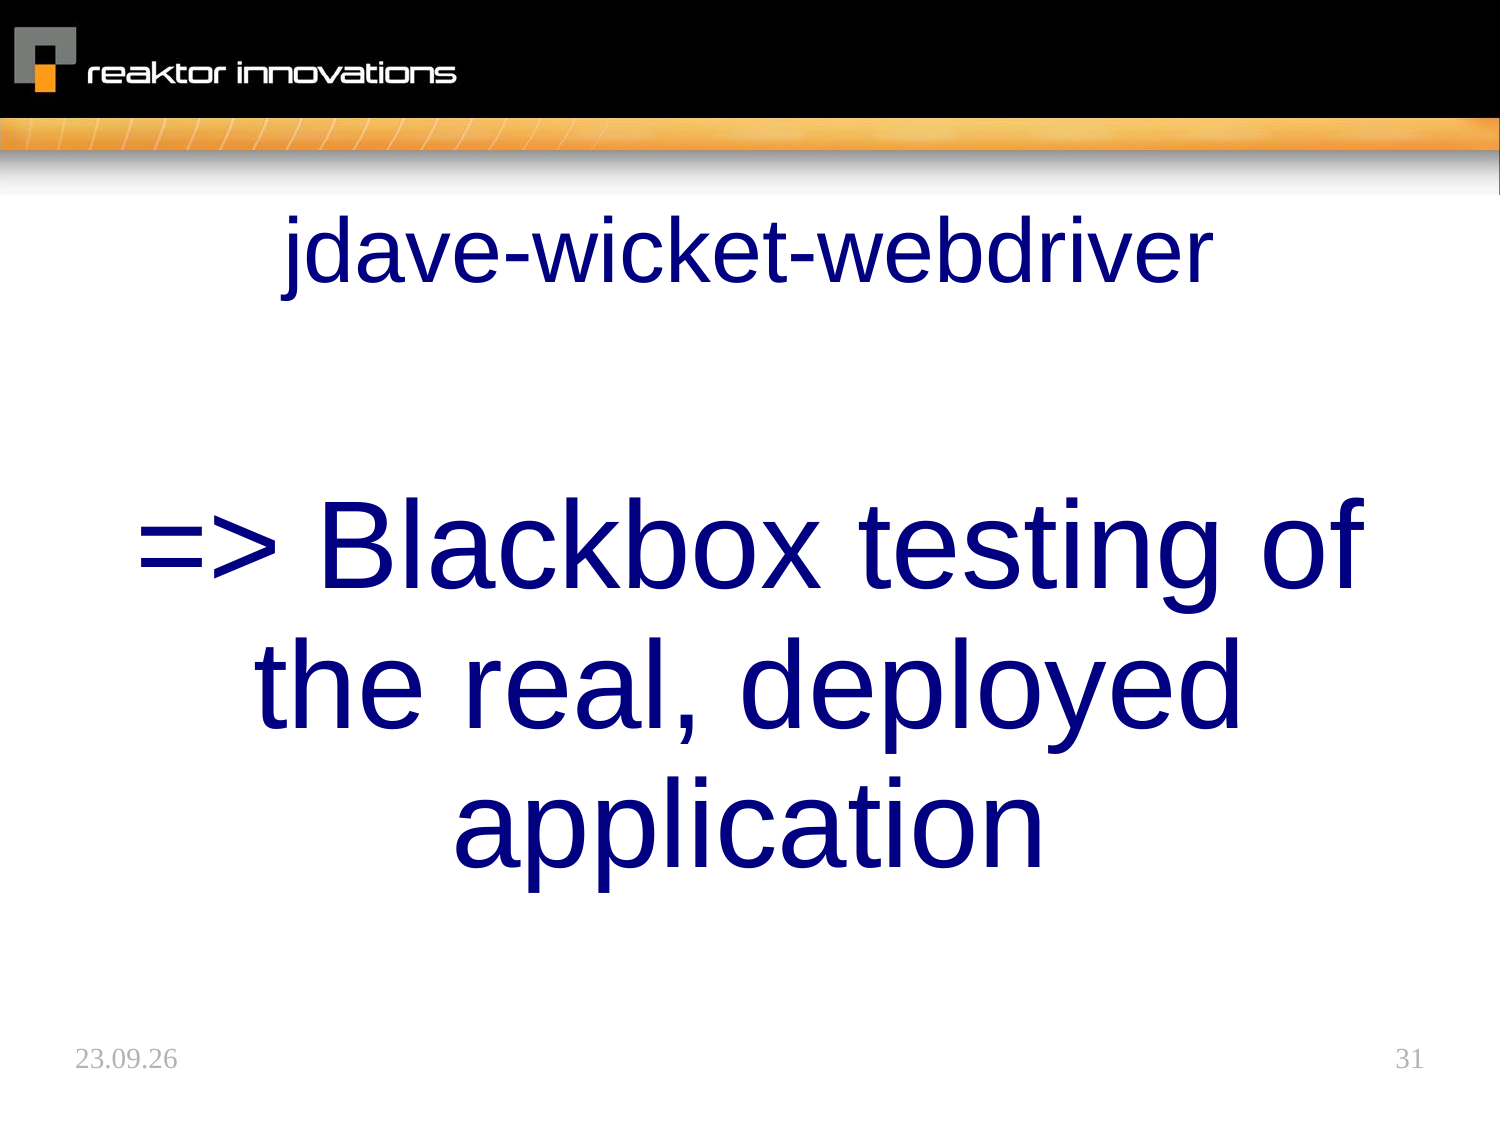

# jdave-wicket-webdriver
=> Blackbox testing of the real, deployed application
31